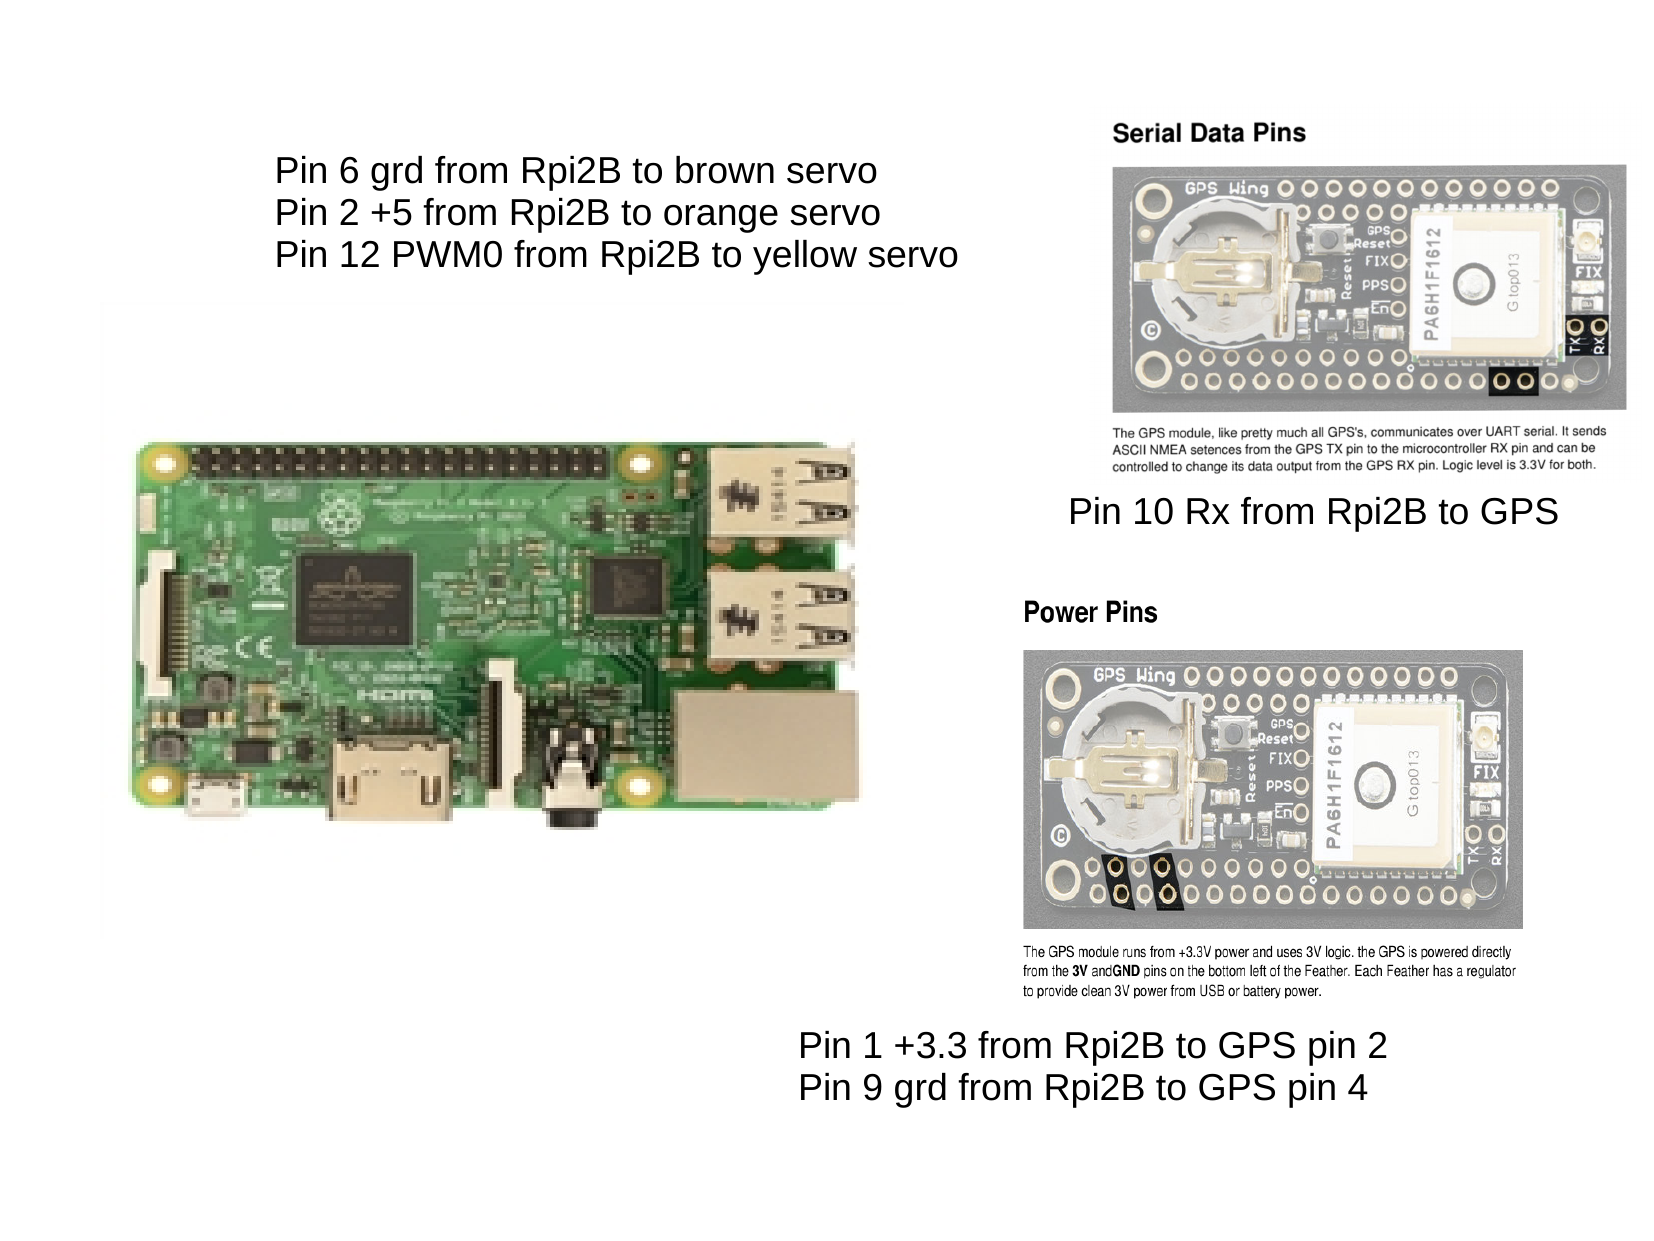

Pin 6 grd from Rpi2B to brown servo
Pin 2 +5 from Rpi2B to orange servo
Pin 12 PWM0 from Rpi2B to yellow servo
Pin 10 Rx from Rpi2B to GPS
Pin 1 +3.3 from Rpi2B to GPS pin 2
Pin 9 grd from Rpi2B to GPS pin 4